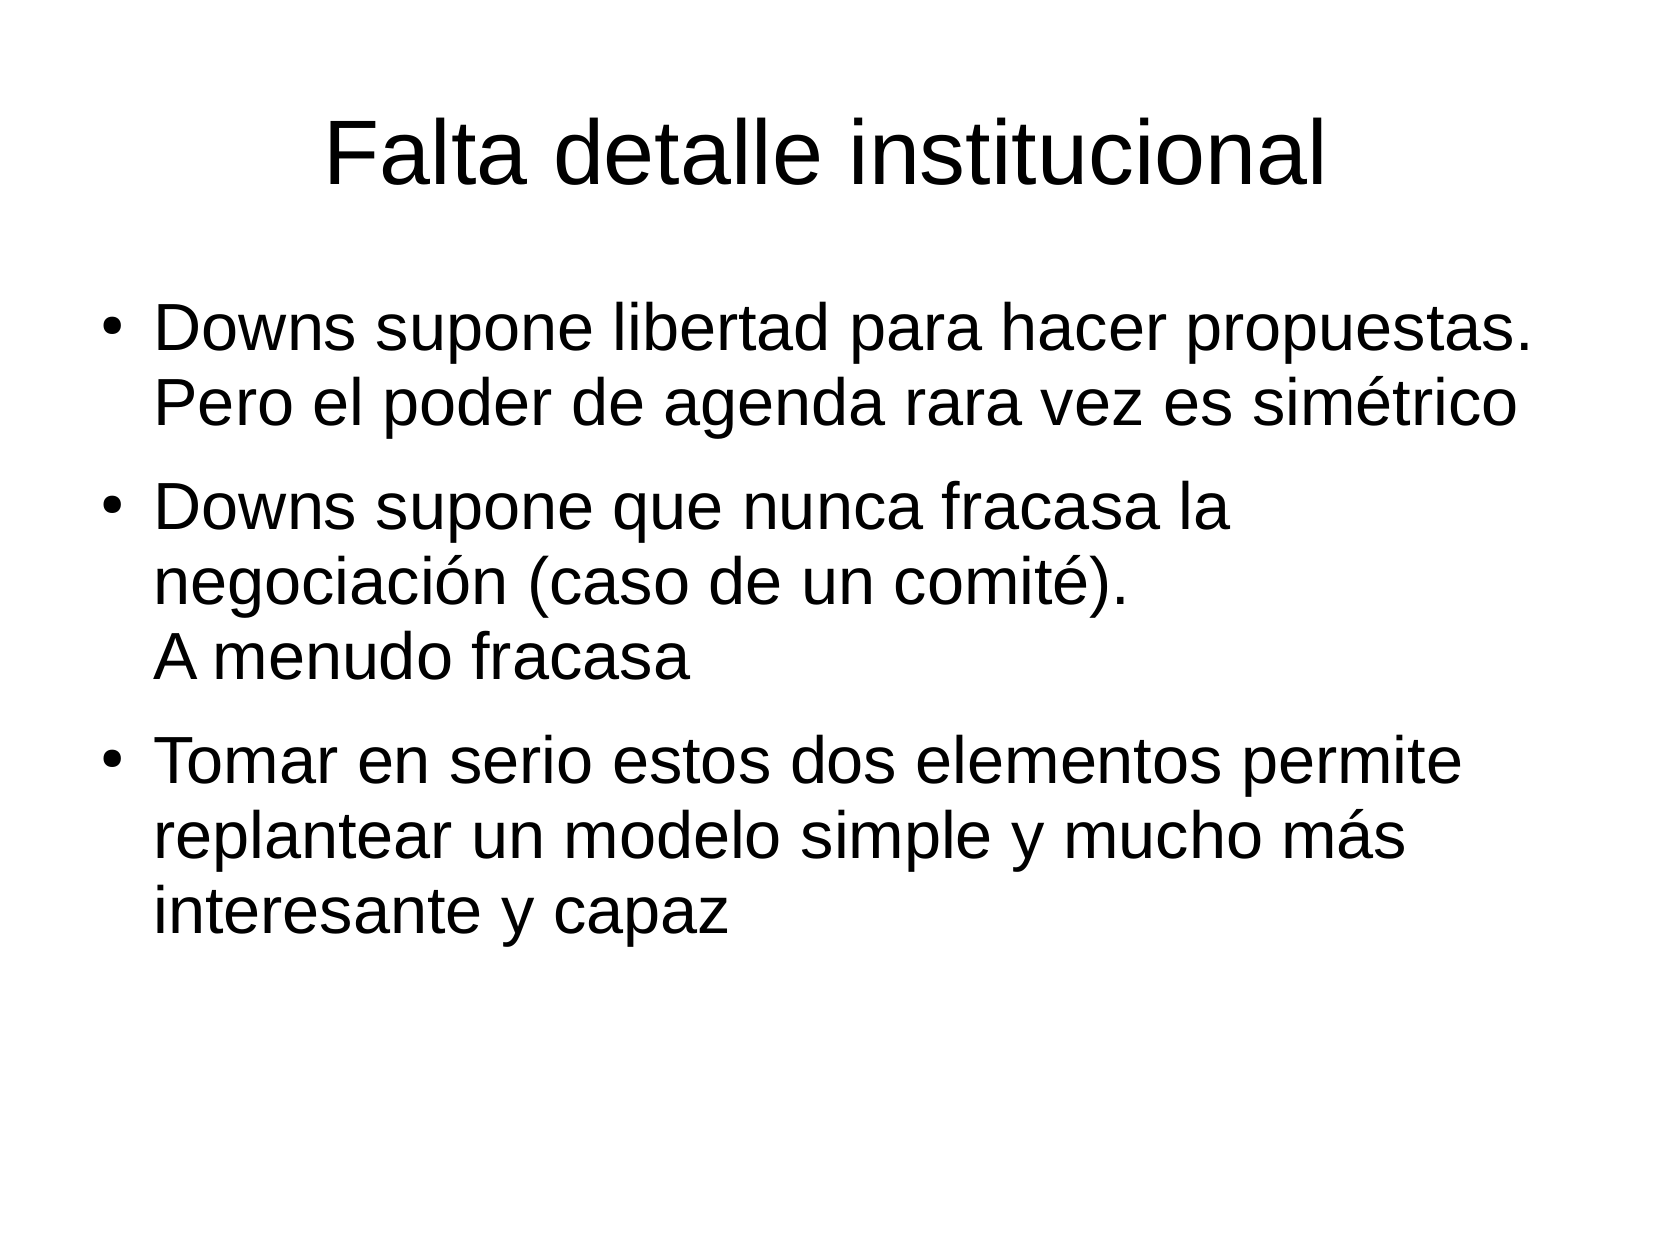

# Falta detalle institucional
Downs supone libertad para hacer propuestas.
Pero el poder de agenda rara vez es simétrico
Downs supone que nunca fracasa la negociación (caso de un comité).
A menudo fracasa
Tomar en serio estos dos elementos permite replantear un modelo simple y mucho más interesante y capaz